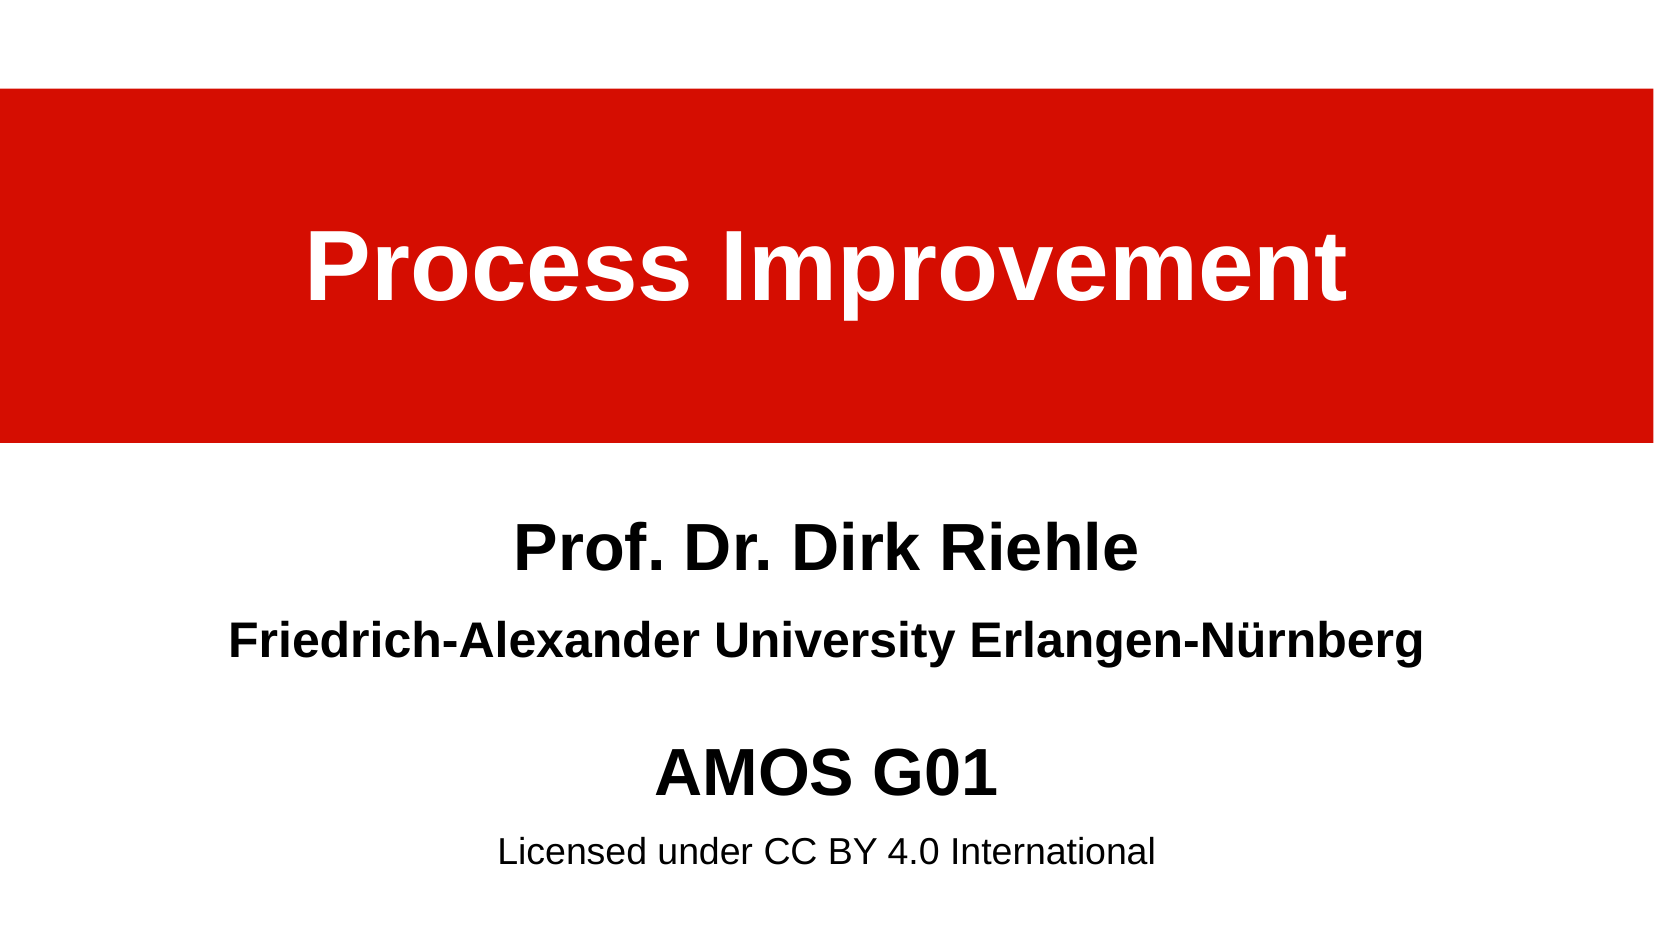

# Process Improvement
Prof. Dr. Dirk Riehle
Friedrich-Alexander University Erlangen-Nürnberg
AMOS G01
Licensed under CC BY 4.0 International